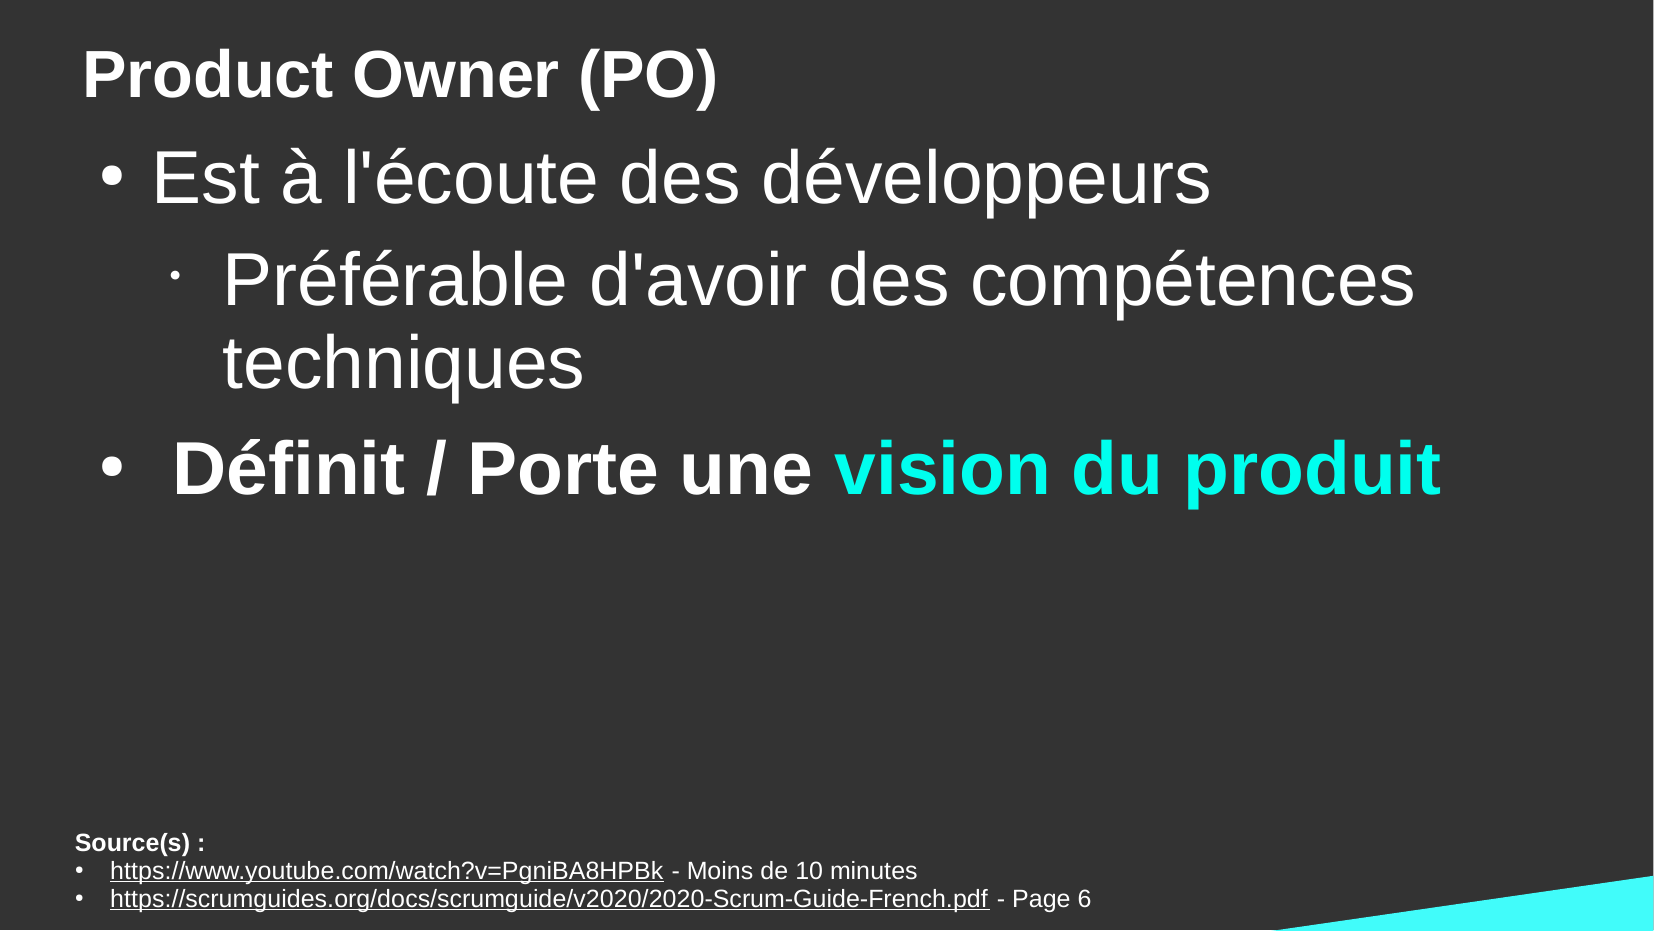

# Product Owner (PO)
Est à l'écoute des développeurs
Préférable d'avoir des compétences techniques
 Définit / Porte une vision du produit
Source(s) :
https://www.youtube.com/watch?v=PgniBA8HPBk - Moins de 10 minutes
https://scrumguides.org/docs/scrumguide/v2020/2020-Scrum-Guide-French.pdf - Page 6